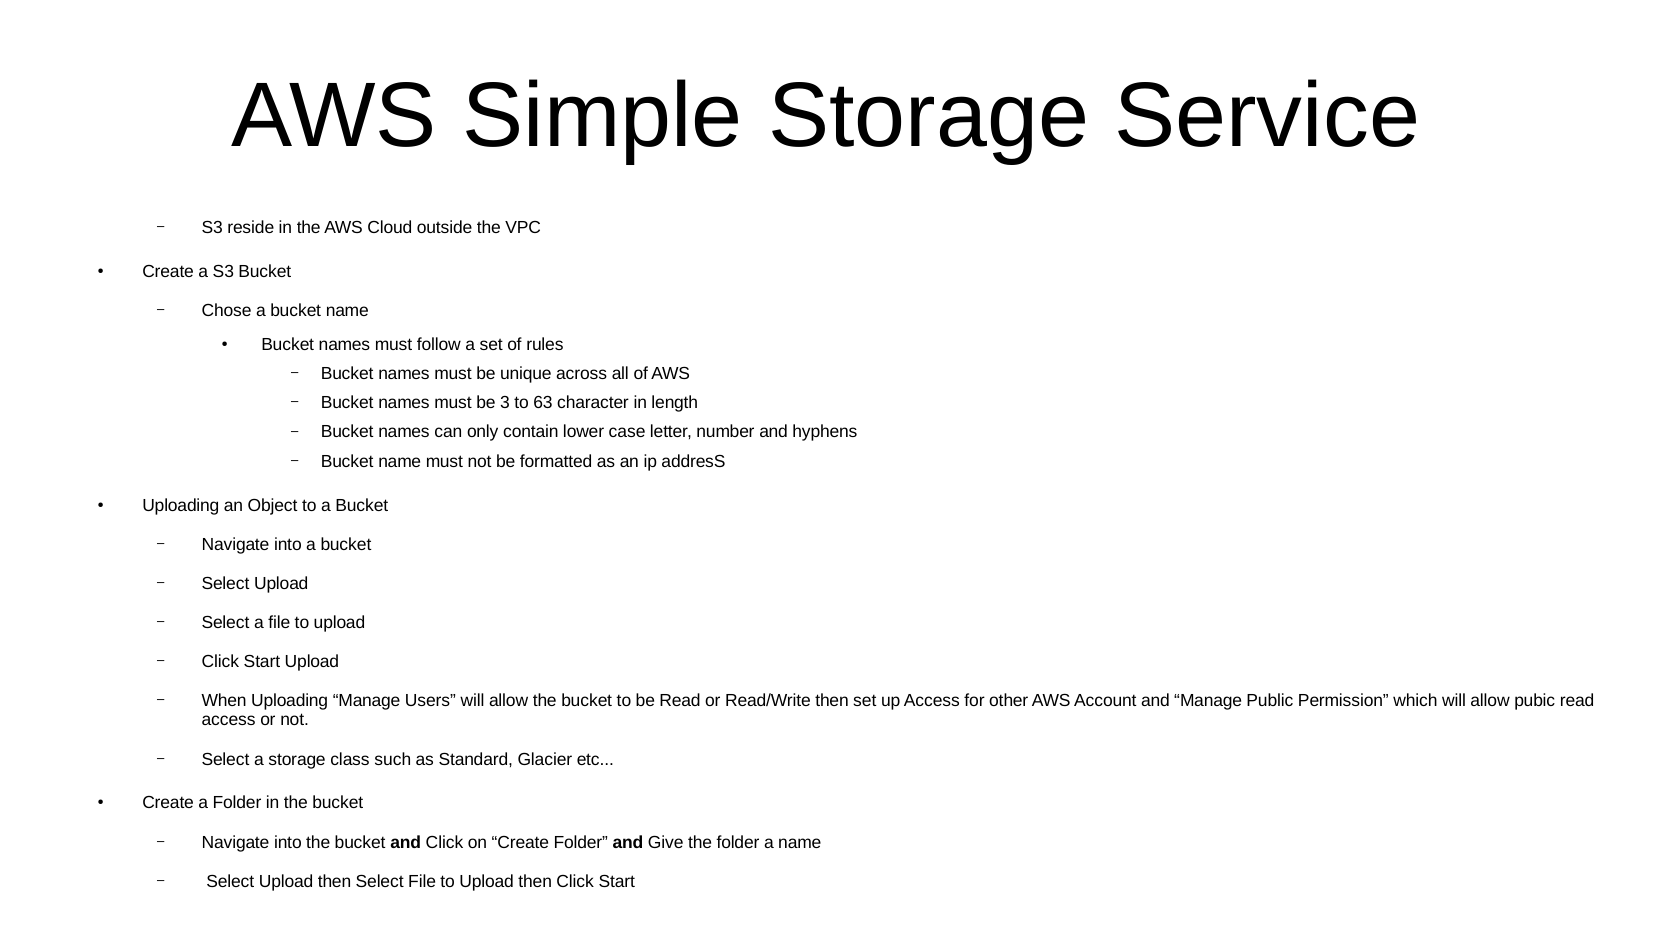

# AWS Simple Storage Service
S3 reside in the AWS Cloud outside the VPC
Create a S3 Bucket
Chose a bucket name
Bucket names must follow a set of rules
Bucket names must be unique across all of AWS
Bucket names must be 3 to 63 character in length
Bucket names can only contain lower case letter, number and hyphens
Bucket name must not be formatted as an ip addresS
Uploading an Object to a Bucket
Navigate into a bucket
Select Upload
Select a file to upload
Click Start Upload
When Uploading “Manage Users” will allow the bucket to be Read or Read/Write then set up Access for other AWS Account and “Manage Public Permission” which will allow pubic read access or not.
Select a storage class such as Standard, Glacier etc...
Create a Folder in the bucket
Navigate into the bucket and Click on “Create Folder” and Give the folder a name
 Select Upload then Select File to Upload then Click Start